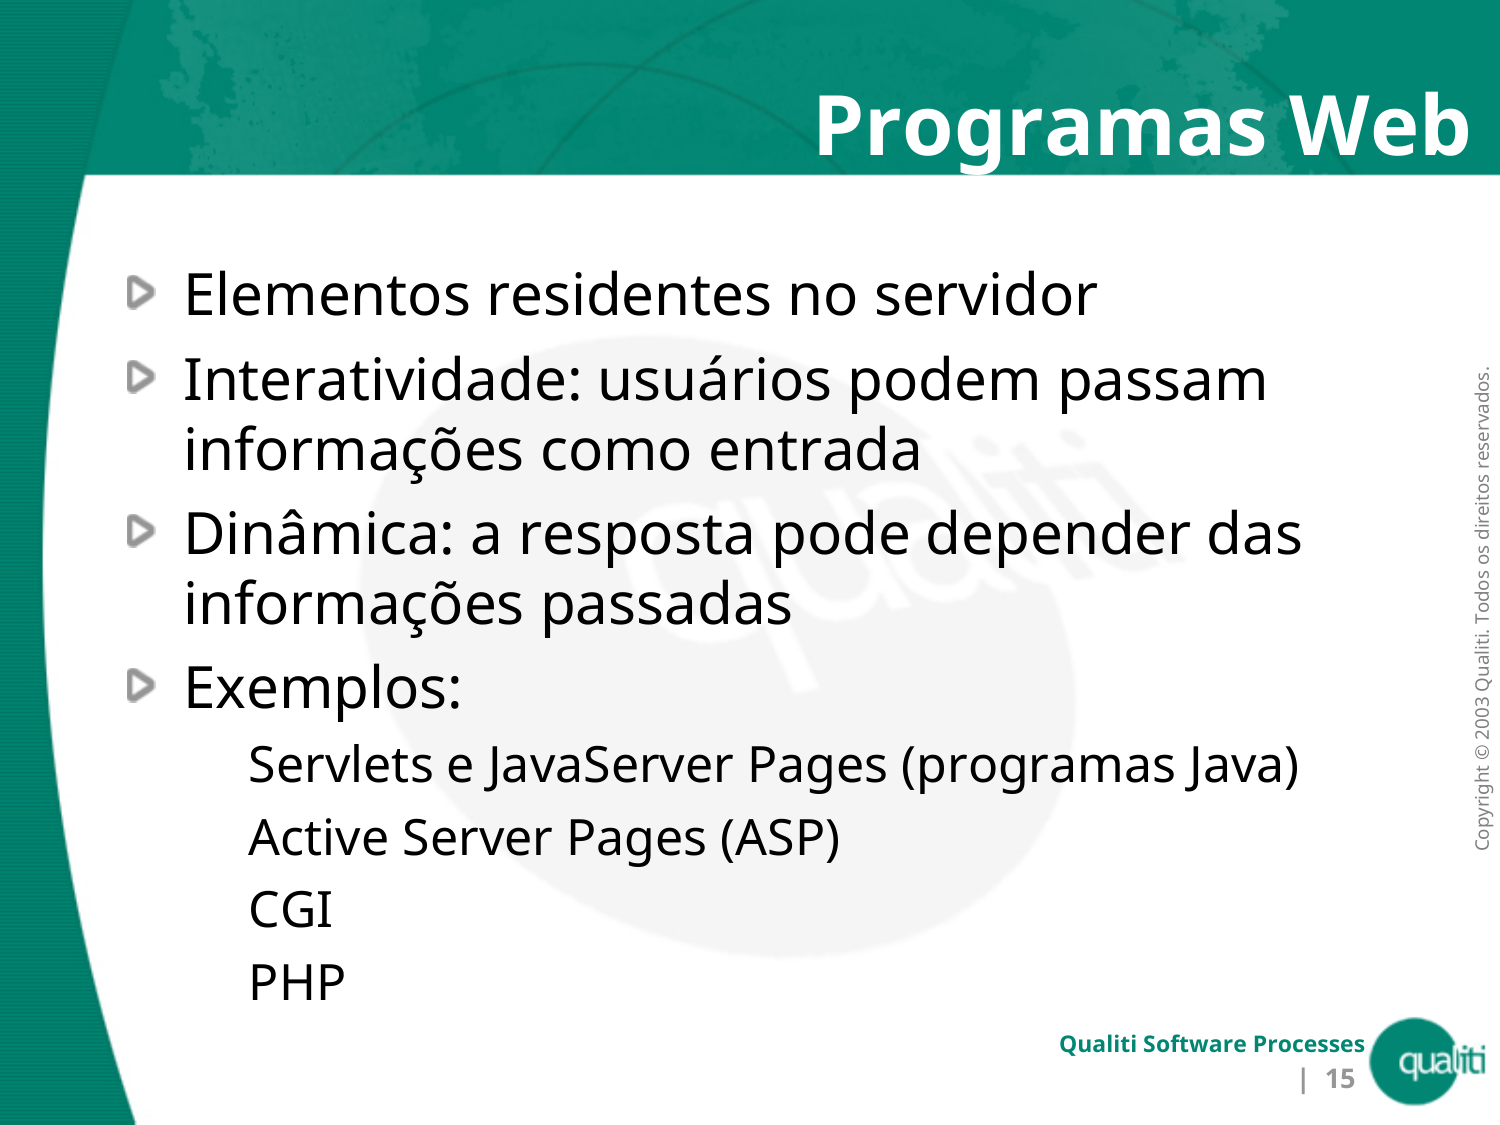

# Programas Web
Elementos residentes no servidor
Interatividade: usuários podem passam informações como entrada
Dinâmica: a resposta pode depender das informações passadas
Exemplos:
Servlets e JavaServer Pages (programas Java)‏
Active Server Pages (ASP)‏
CGI
PHP